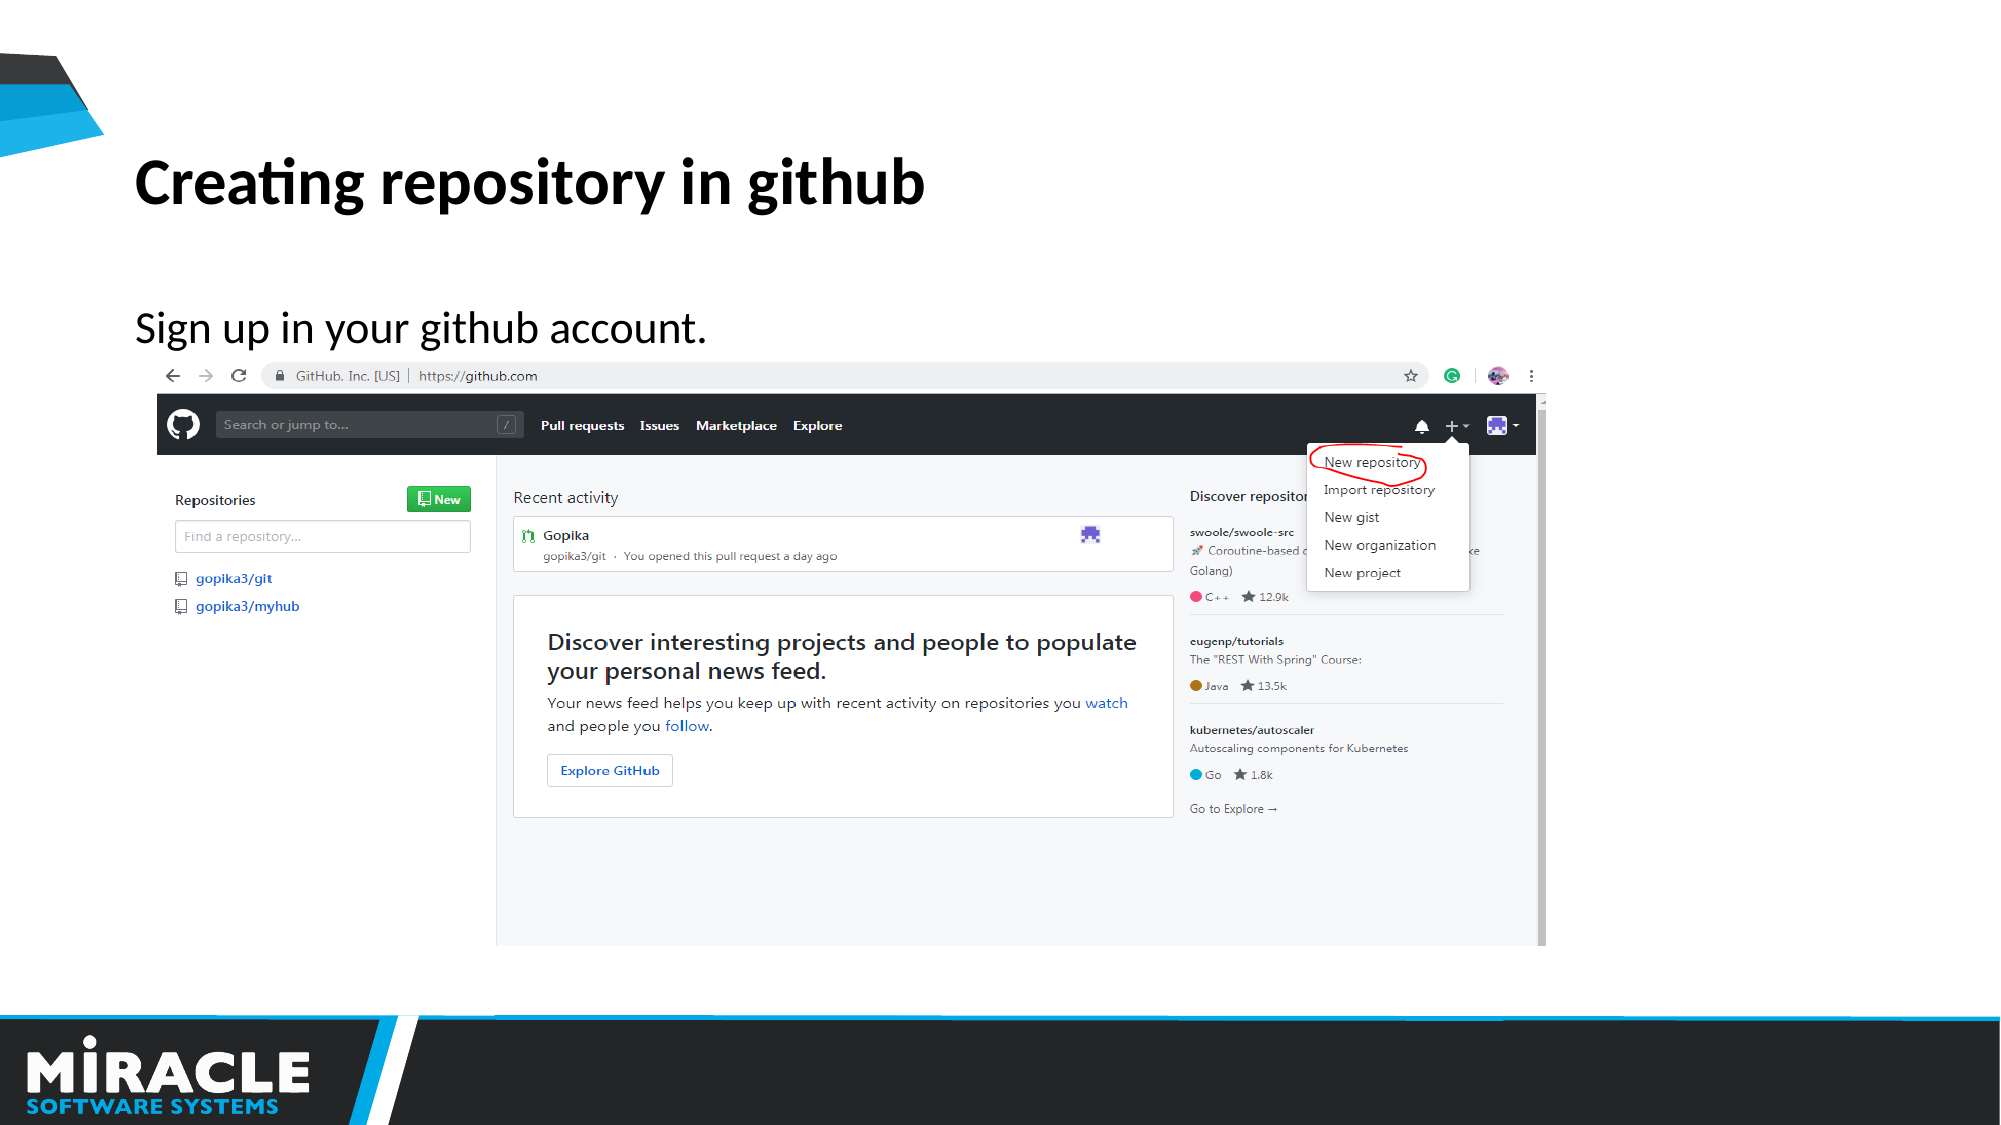

Creating repository in github
Sign up in your github account.